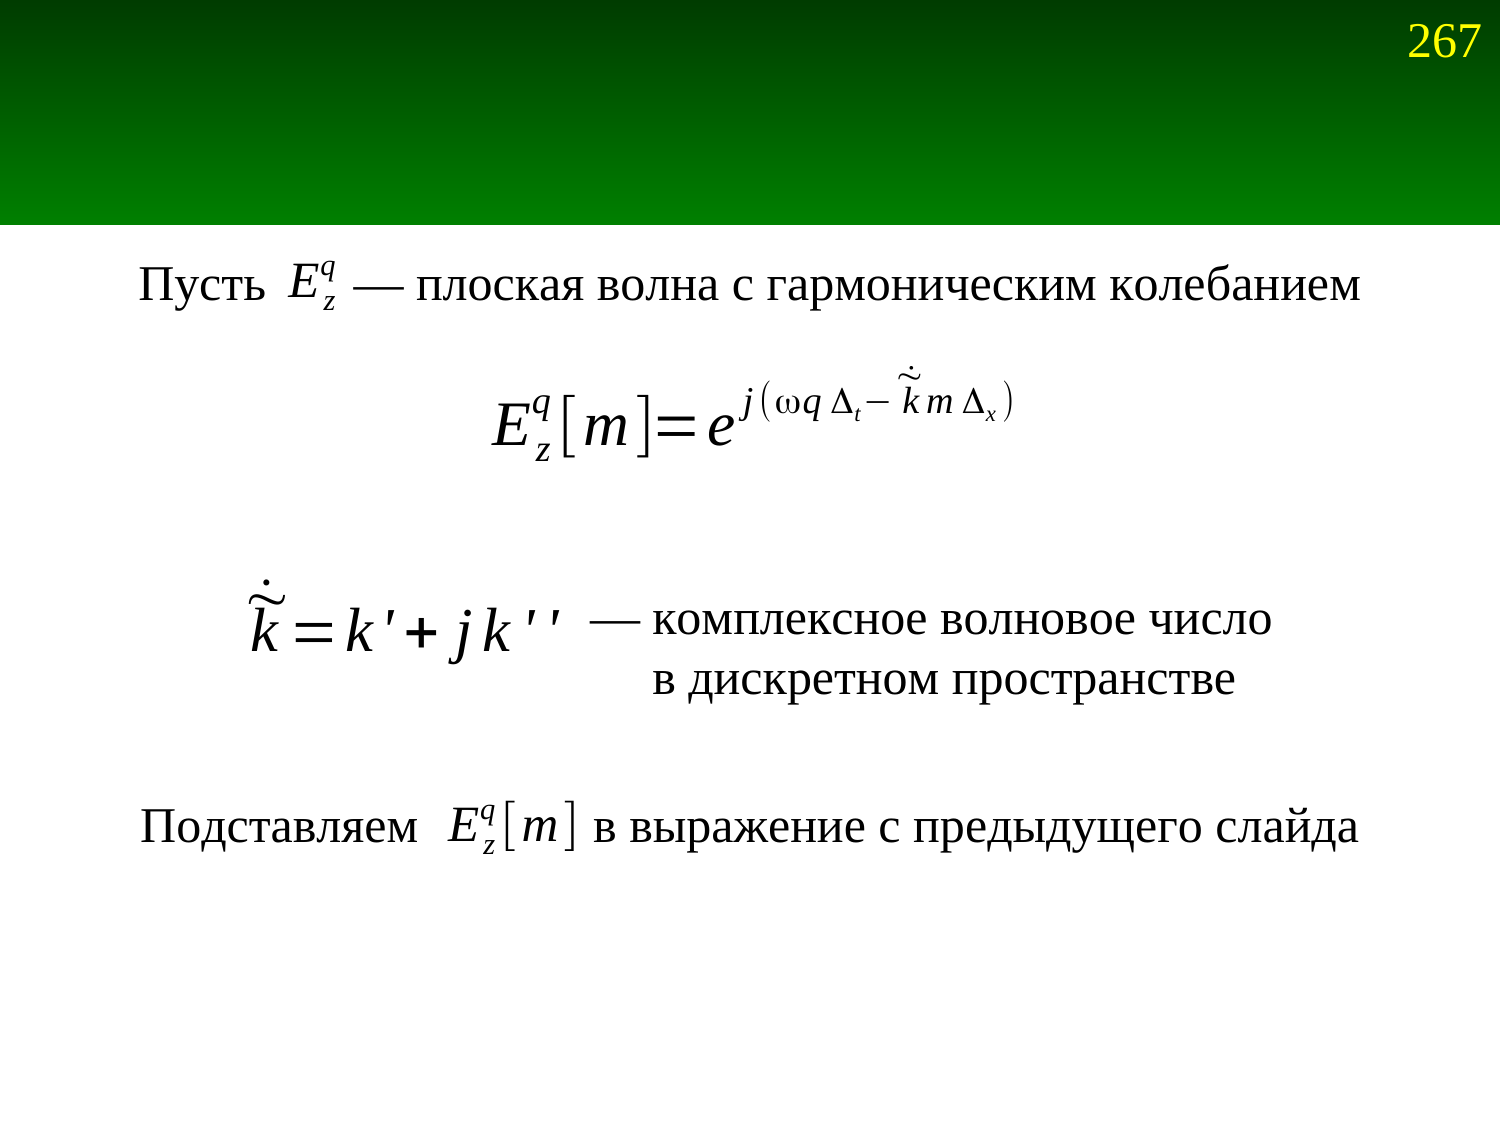

Пусть — плоская волна с гармоническим колебанием
— комплексное волновое число
 в дискретном пространстве
Подставляем в выражение с предыдущего слайда